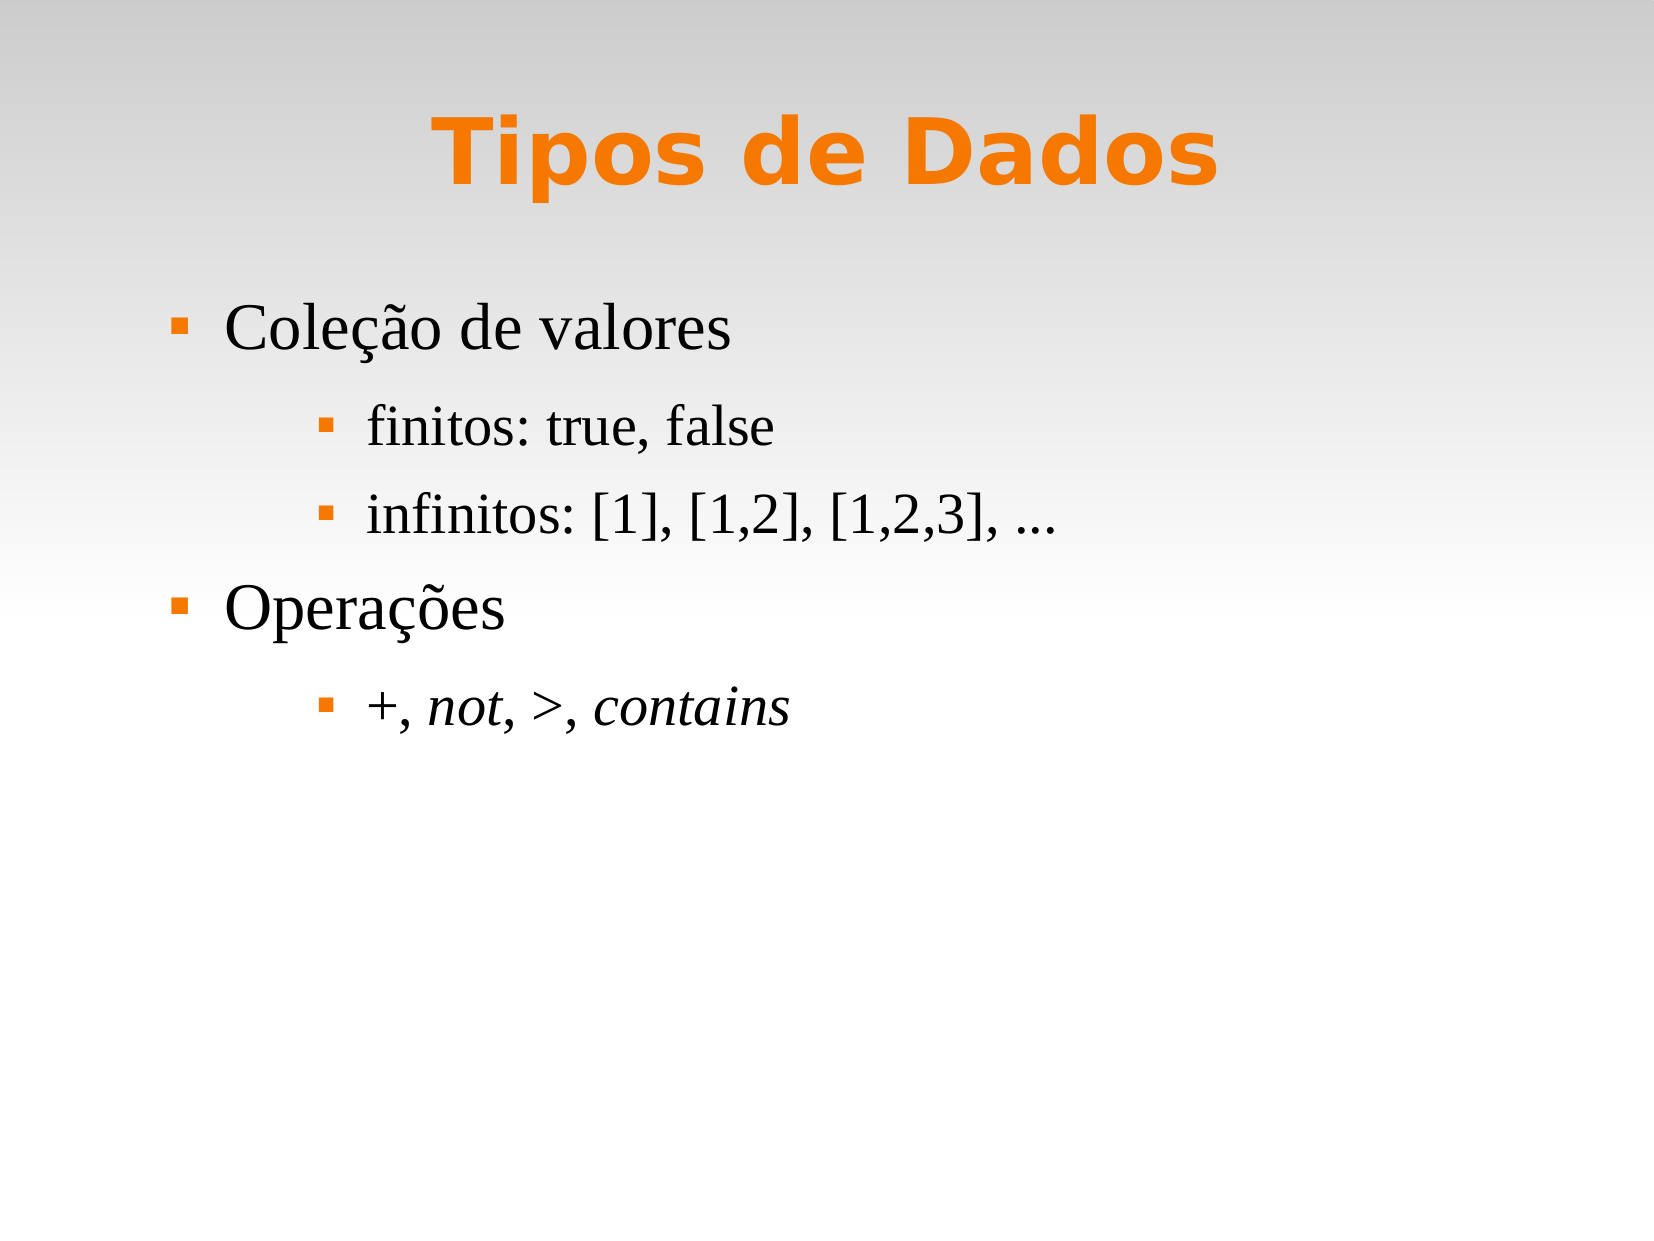

# Tipos de Dados
Coleção de valores
finitos: true, false
infinitos: [1], [1,2], [1,2,3], ...
Operações
+, not, >, contains